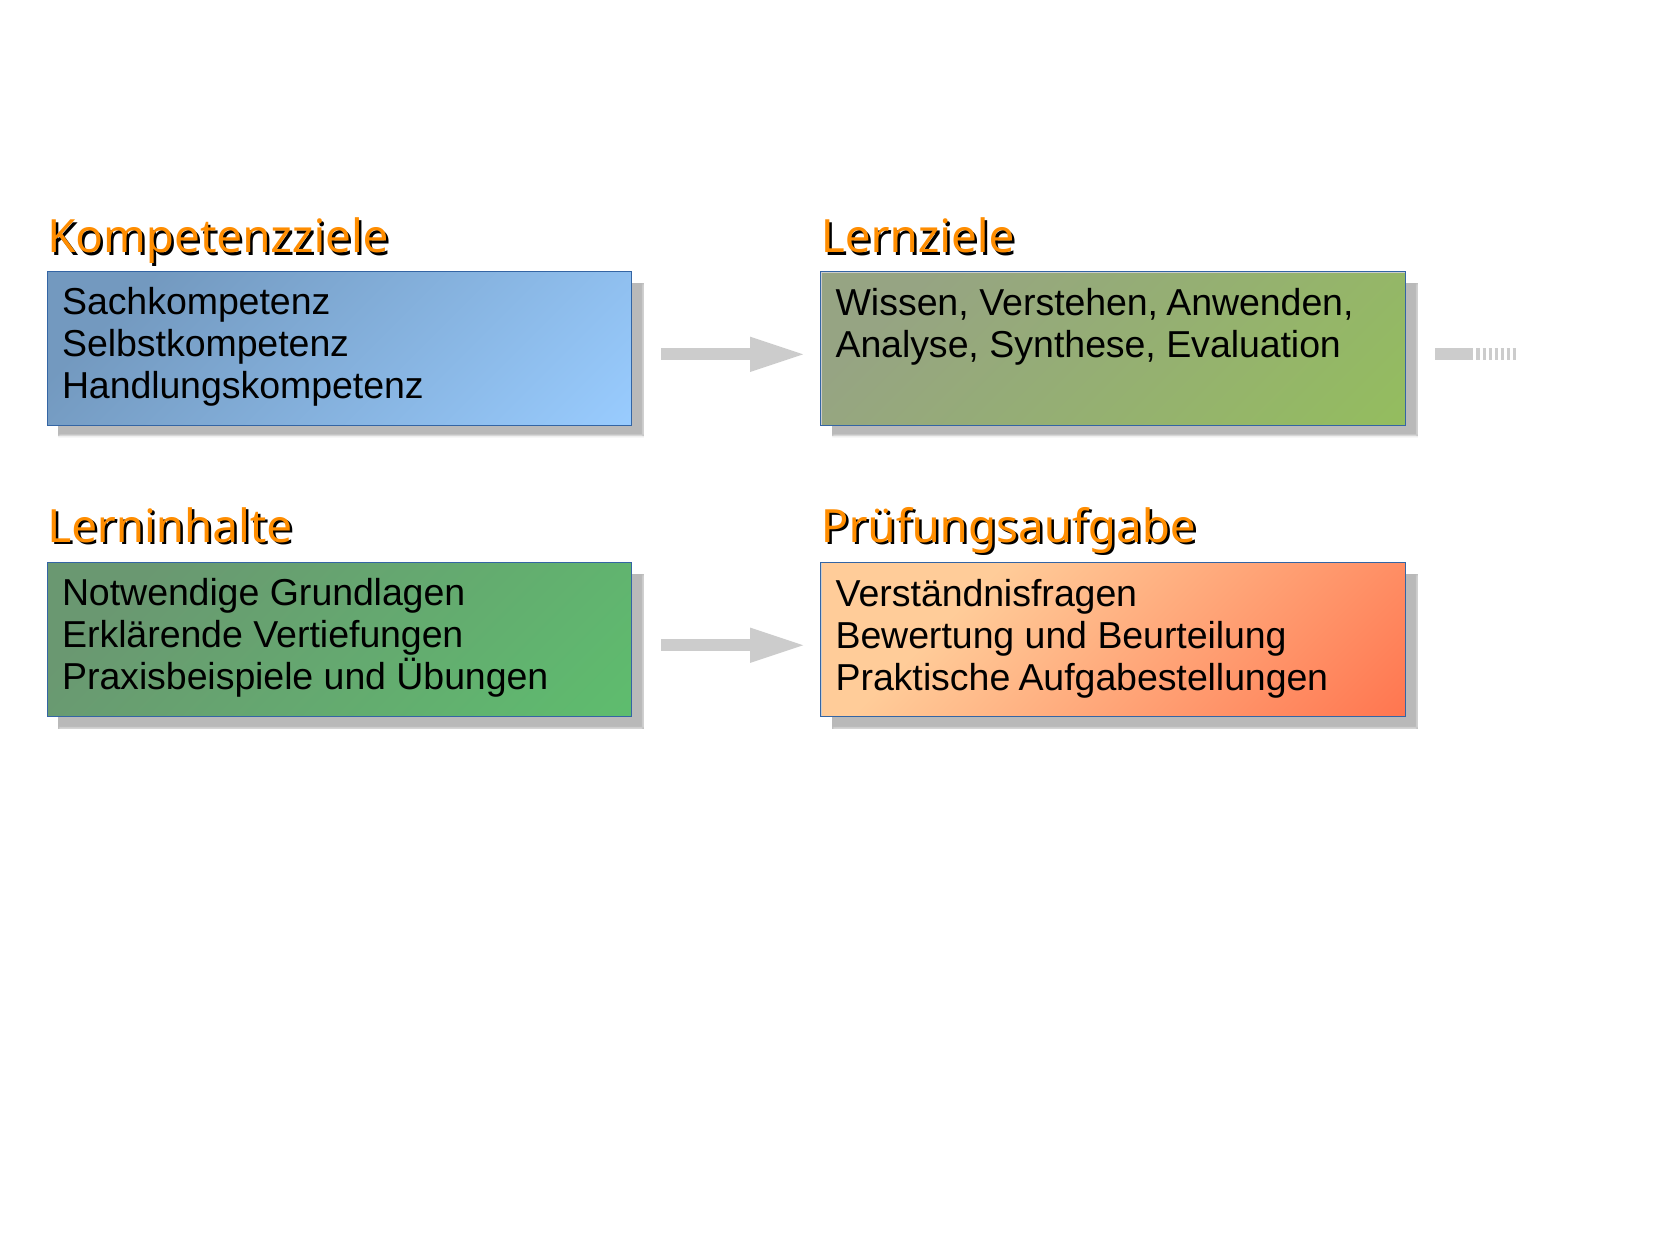

Kompetenzziele
Lernziele
Sachkompetenz
Selbstkompetenz
Handlungskompetenz
Wissen, Verstehen, Anwenden, Analyse, Synthese, Evaluation
Lerninhalte
Prüfungsaufgabe
Notwendige Grundlagen
Erklärende Vertiefungen
Praxisbeispiele und Übungen
Verständnisfragen
Bewertung und Beurteilung
Praktische Aufgabestellungen